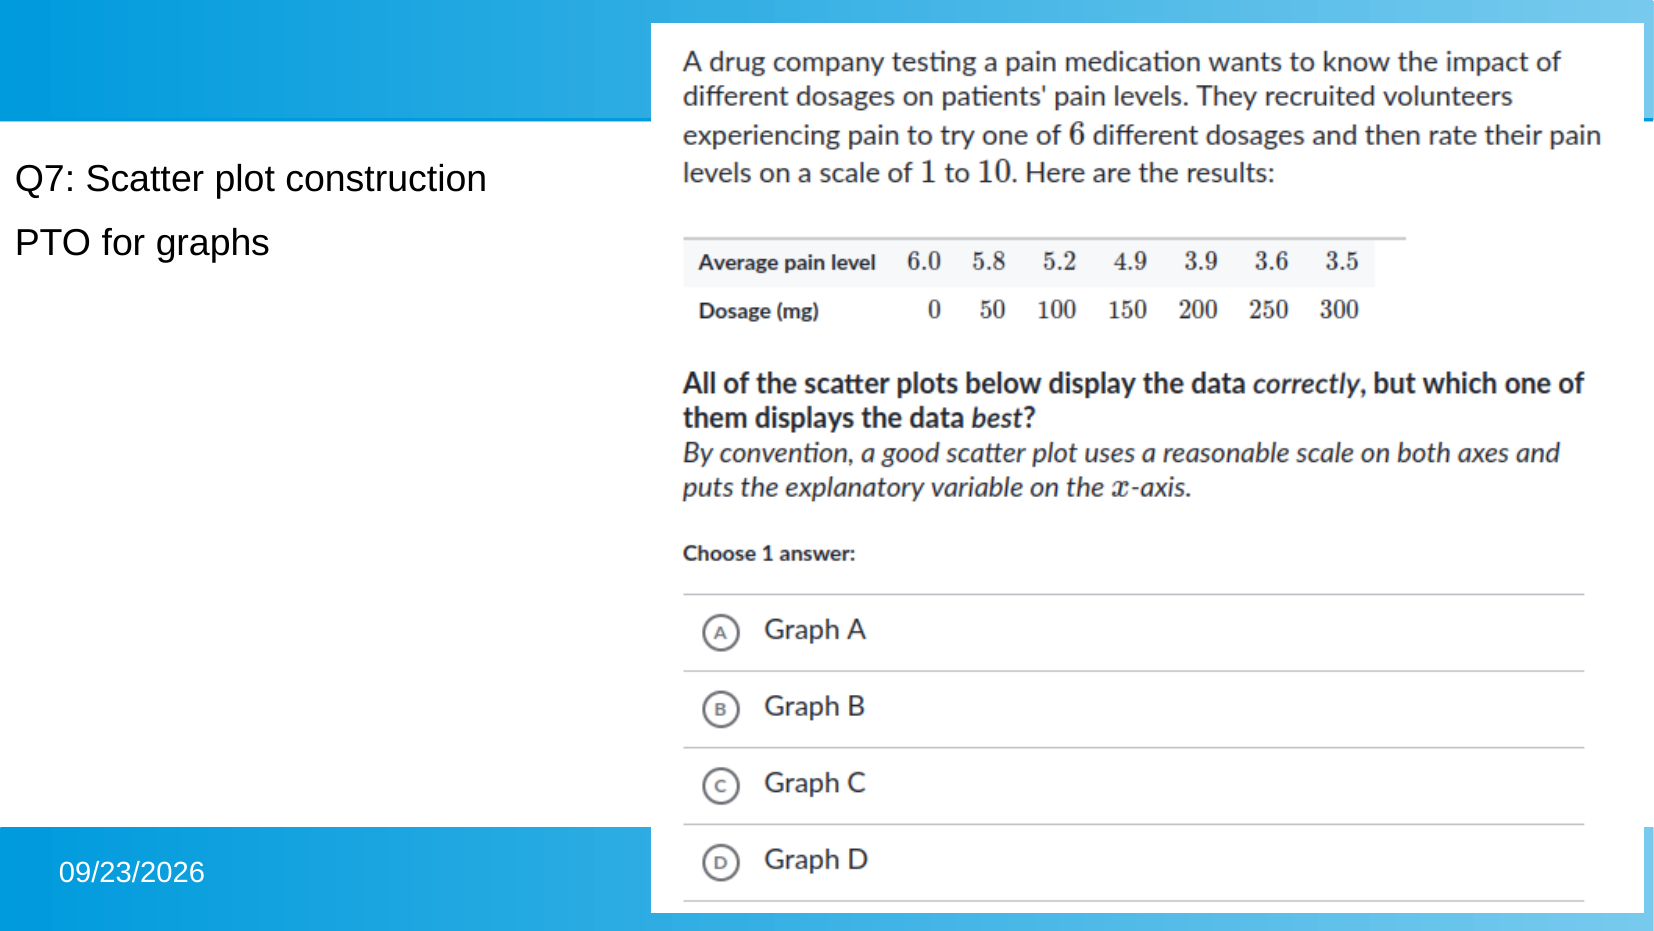

#
Q7: Scatter plot construction
PTO for graphs
8